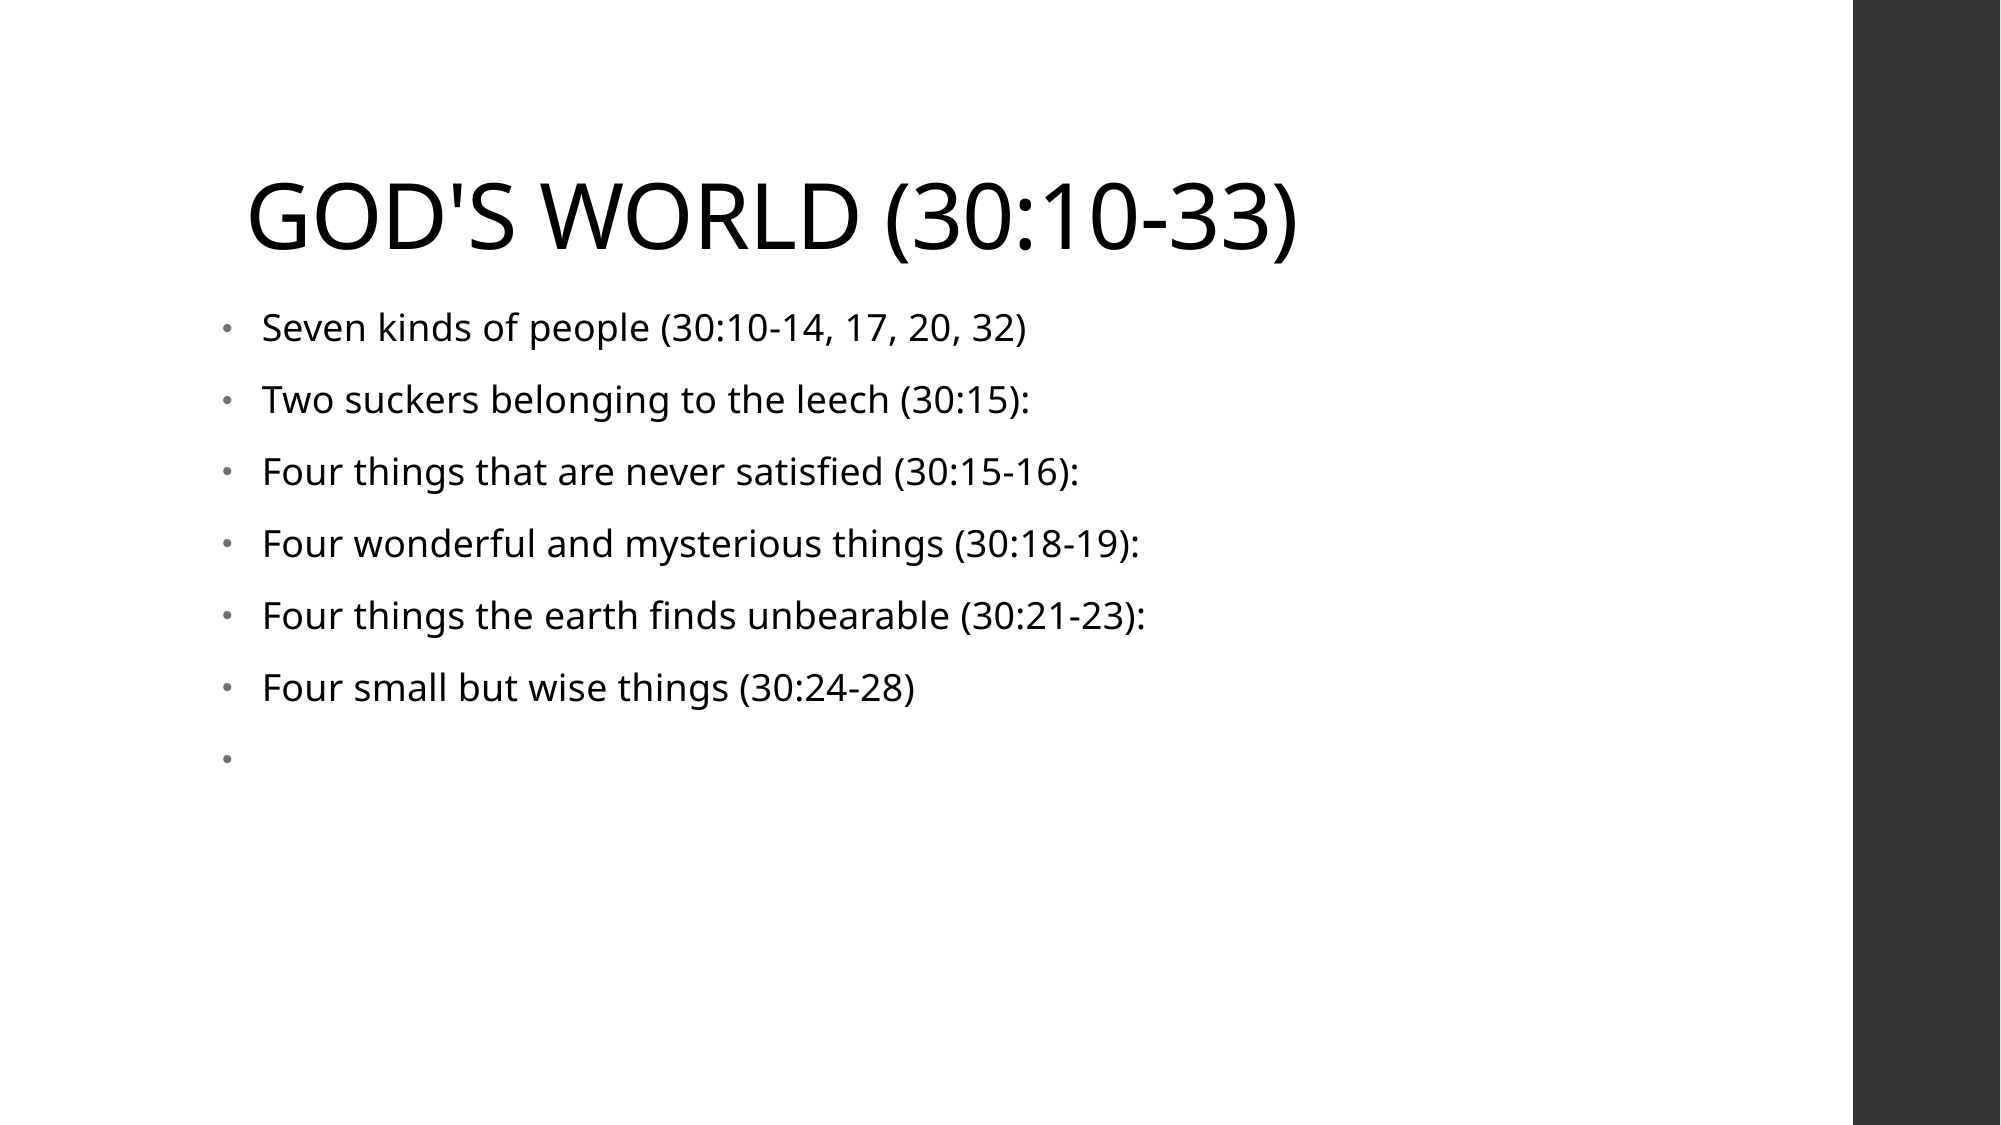

# GOD'S WORLD (30:10-33)
 Seven kinds of people (30:10-14, 17, 20, 32)
 Two suckers belonging to the leech (30:15):
 Four things that are never satisfied (30:15-16):
 Four wonderful and mysterious things (30:18-19):
 Four things the earth finds unbearable (30:21-23):
 Four small but wise things (30:24-28)